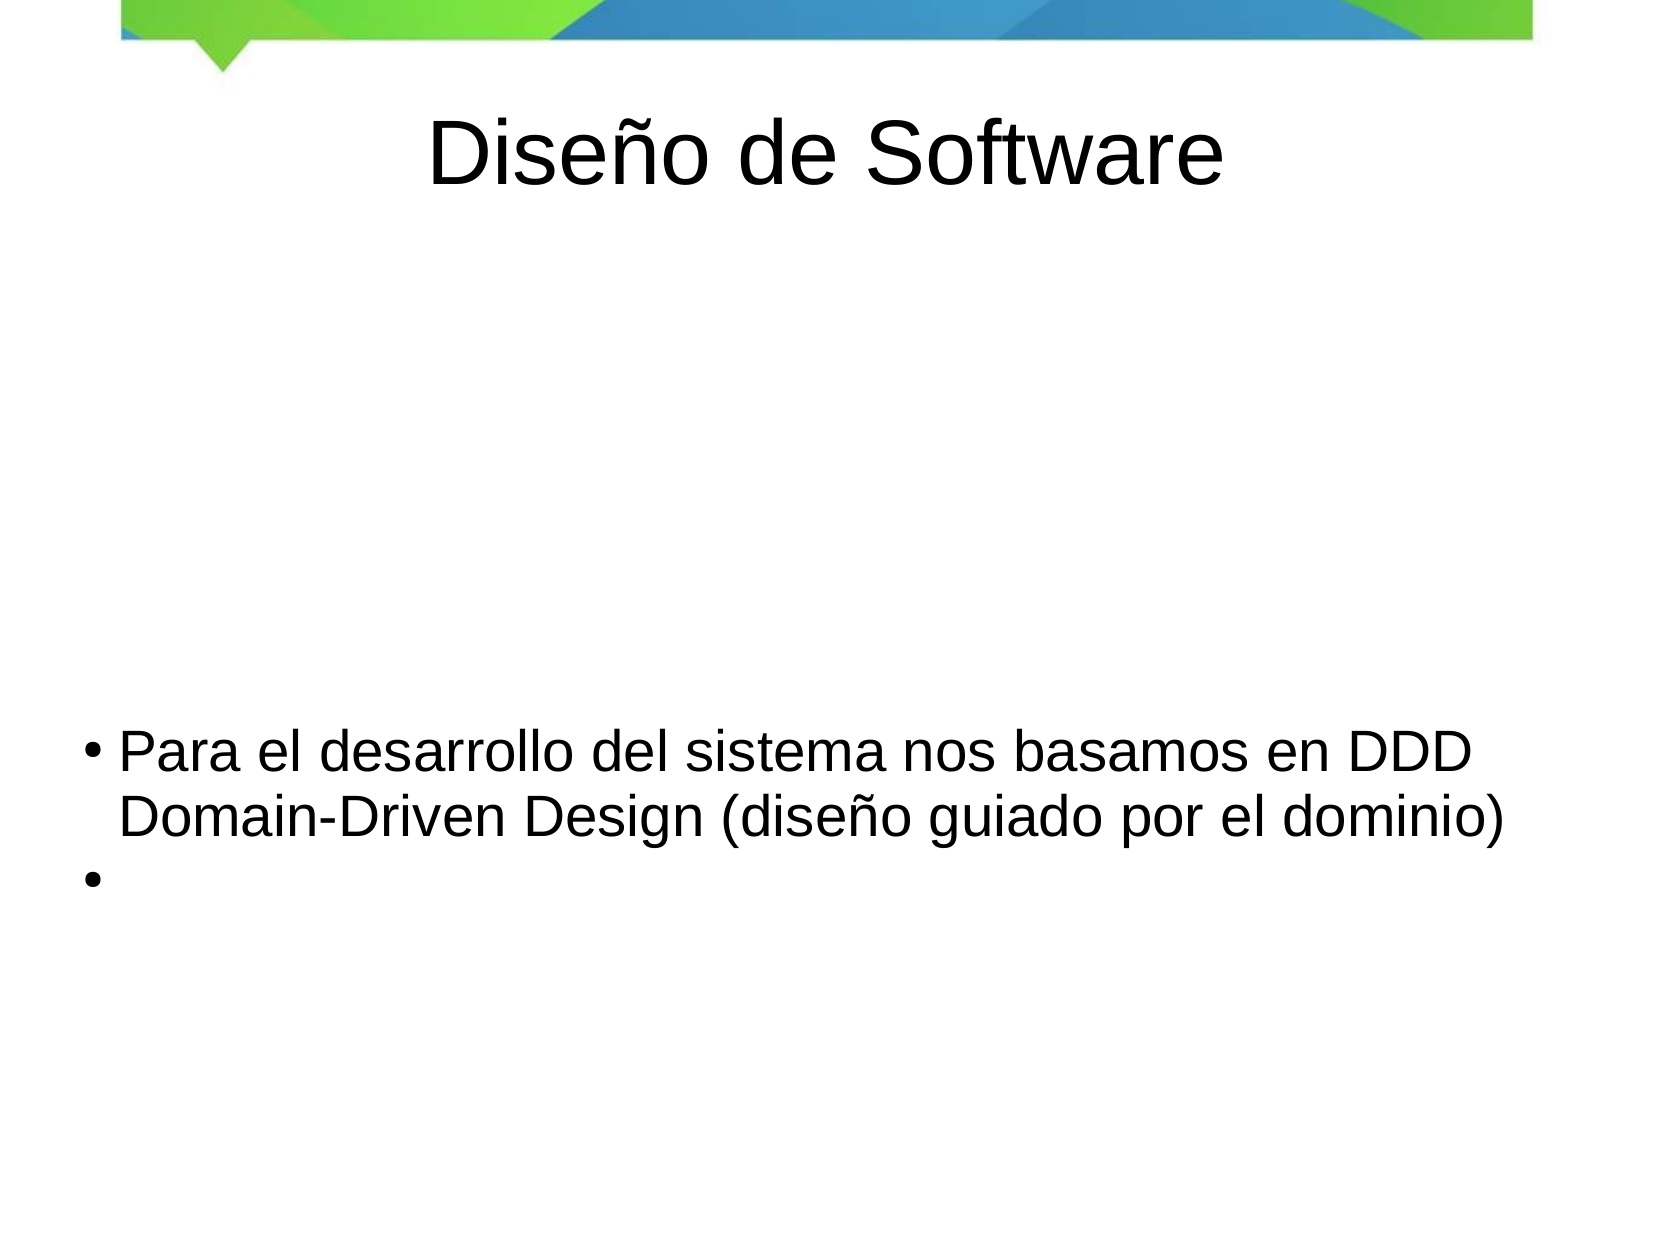

# Diseño de Software
Para el desarrollo del sistema nos basamos en DDD Domain-Driven Design (diseño guiado por el dominio)